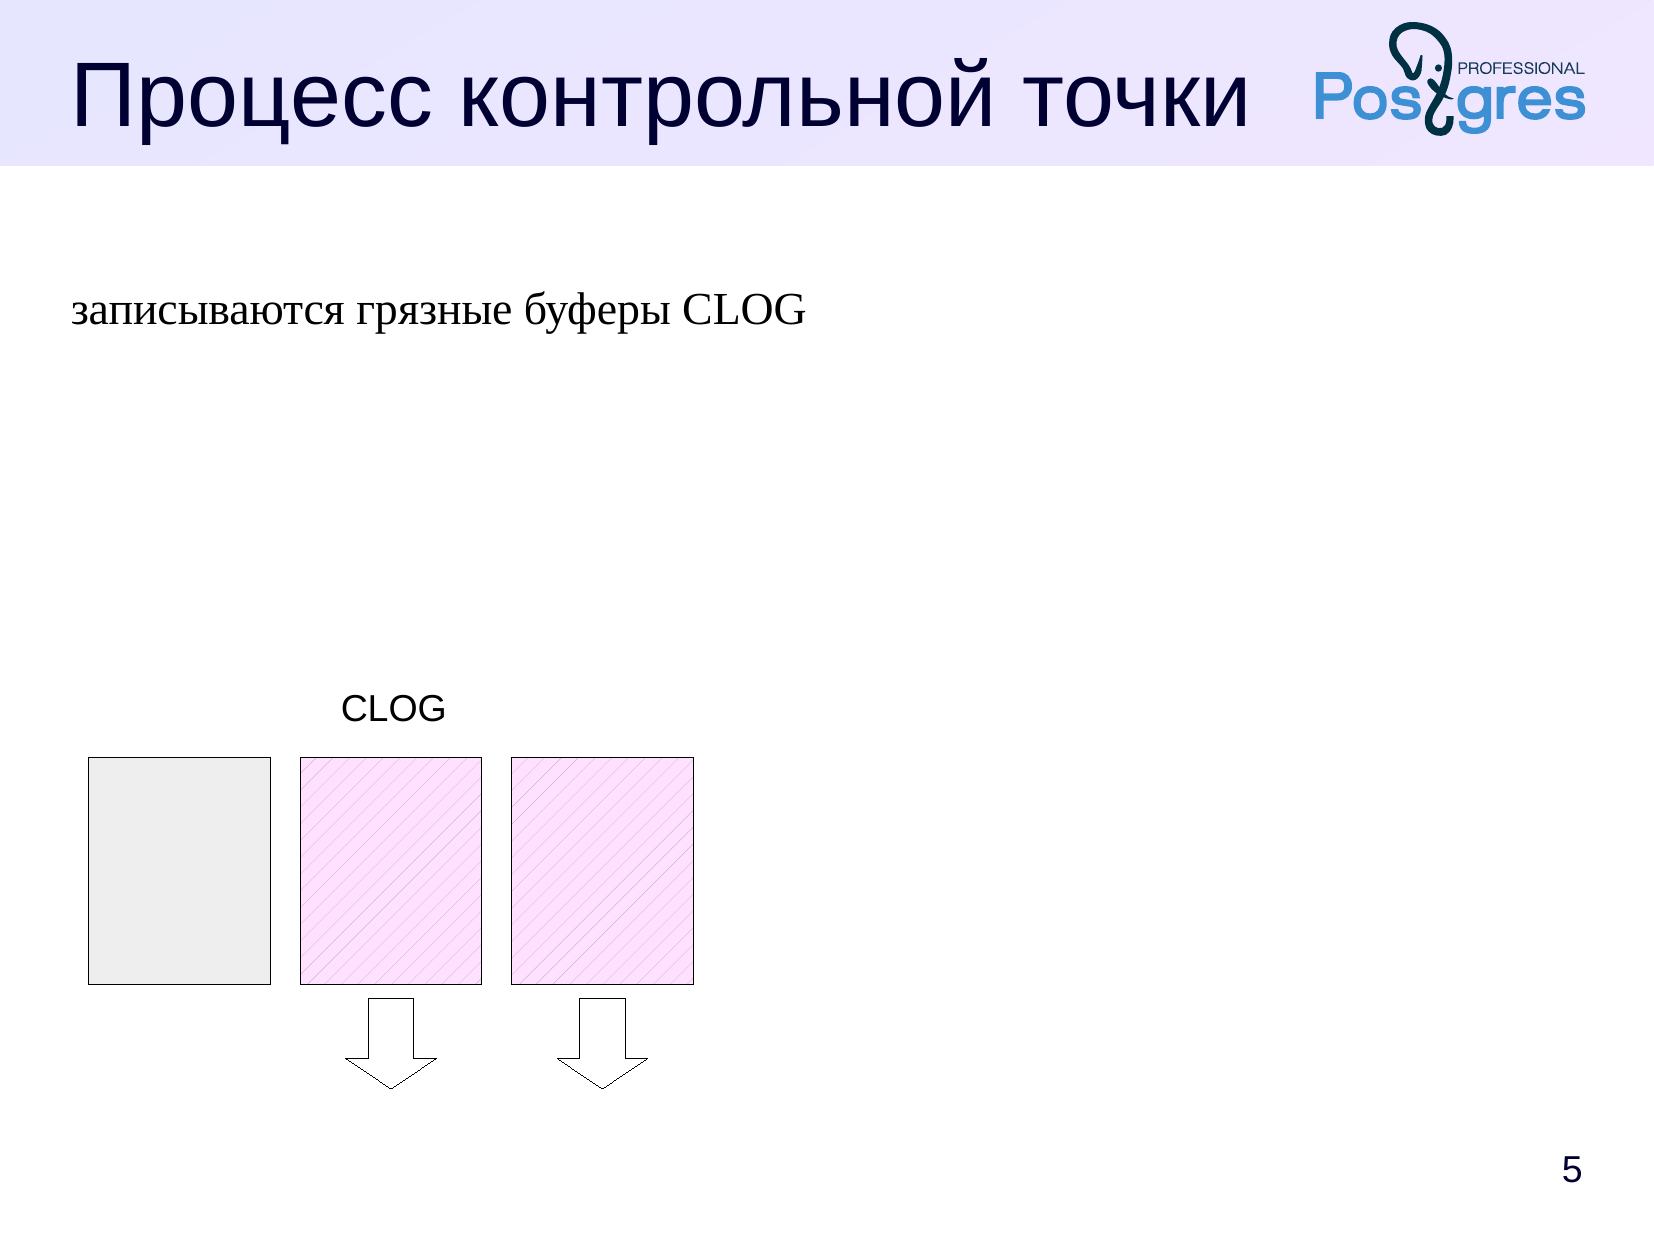

# Процесс контрольной точки
записываются грязные буферы CLOG
CLOG